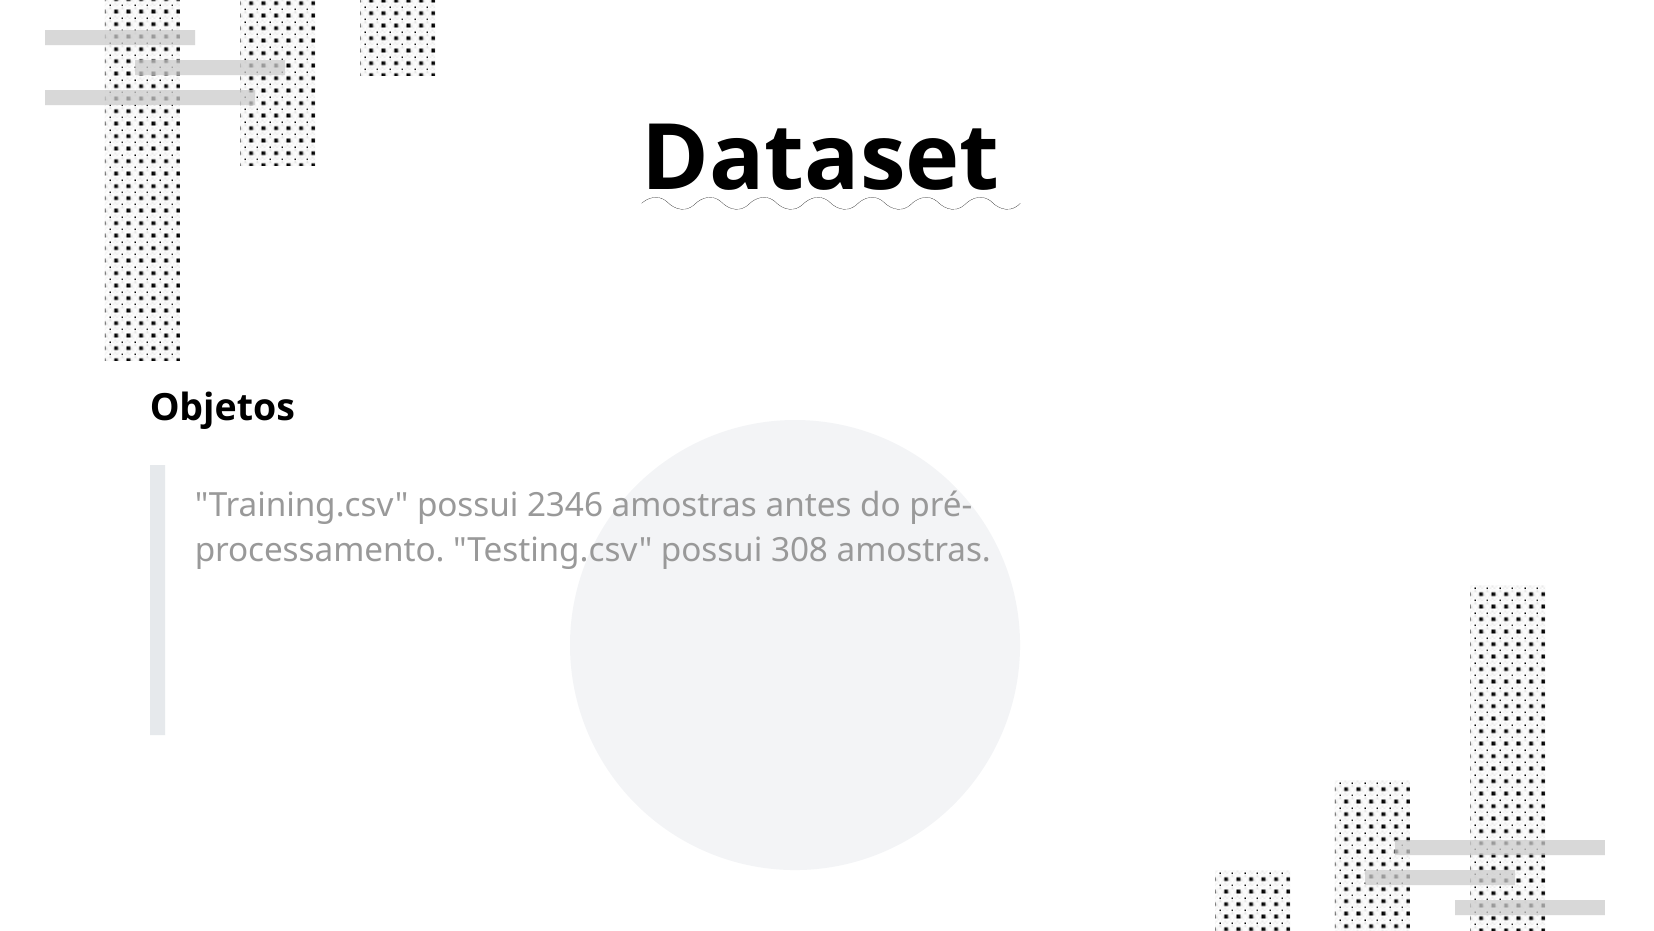

# Dataset
Objetos
"Training.csv" possui 2346 amostras antes do pré-processamento. "Testing.csv" possui 308 amostras.